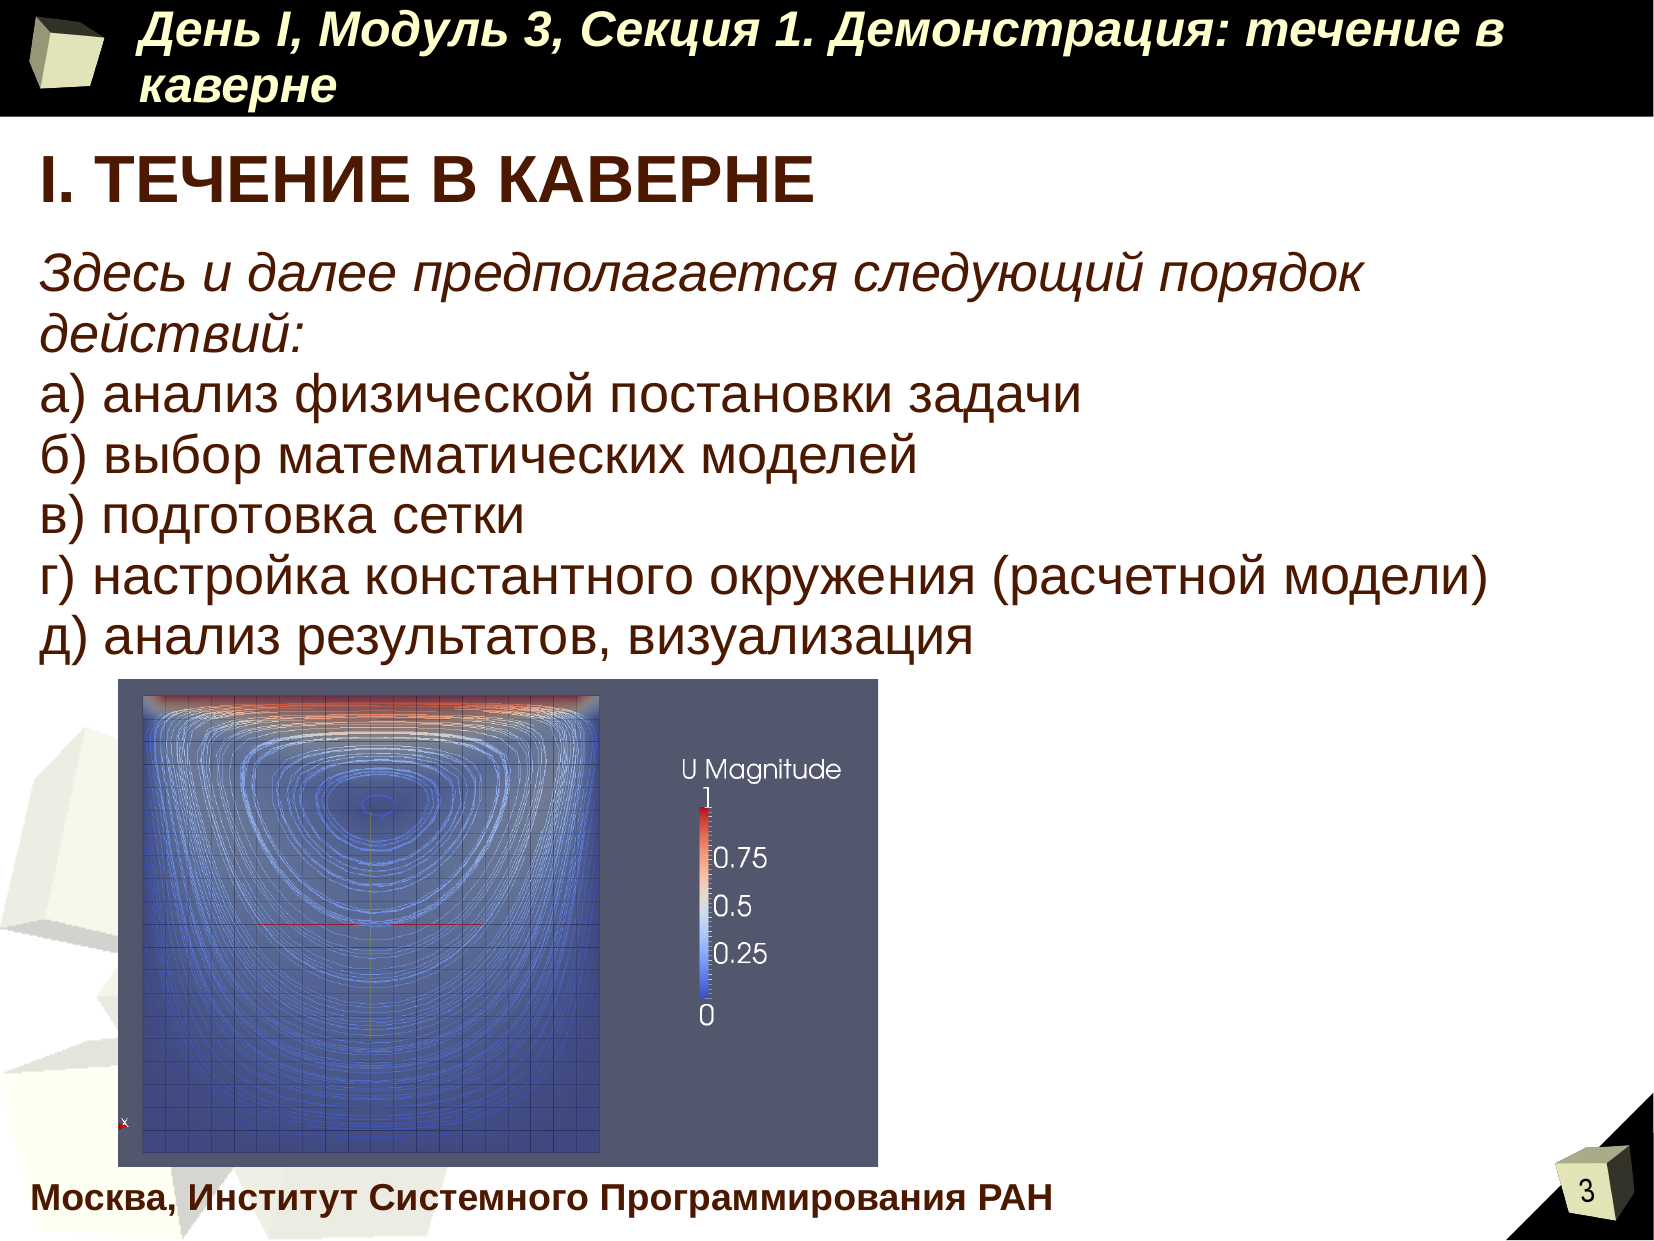

I. ТЕЧЕНИЕ В КАВЕРНЕ
Здесь и далее предполагается следующий порядок действий:
а) анализ физической постановки задачи
б) выбор математических моделей
в) подготовка сетки
г) настройка константного окружения (расчетной модели)
д) анализ результатов, визуализация